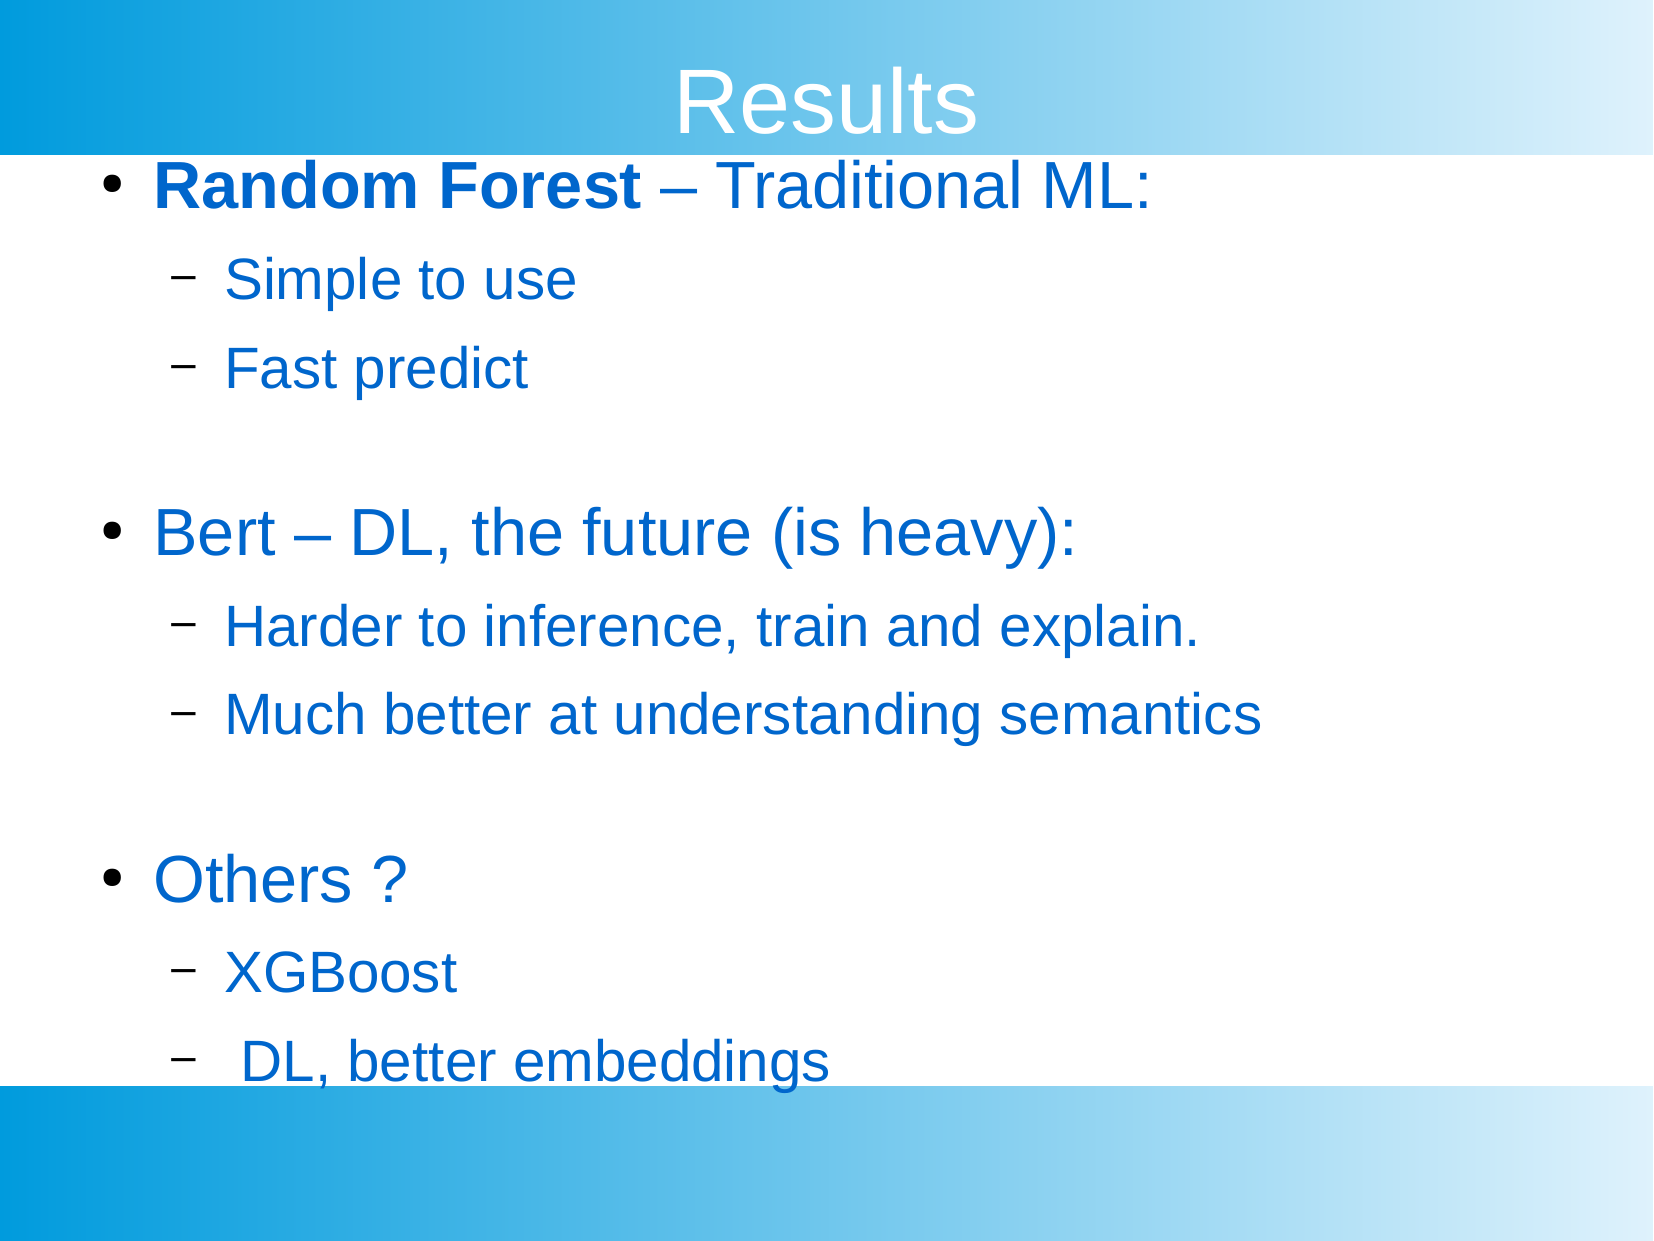

# Results
Random Forest – Traditional ML:
Simple to use
Fast predict
Bert – DL, the future (is heavy):
Harder to inference, train and explain.
Much better at understanding semantics
Others ?
XGBoost
 DL, better embeddings